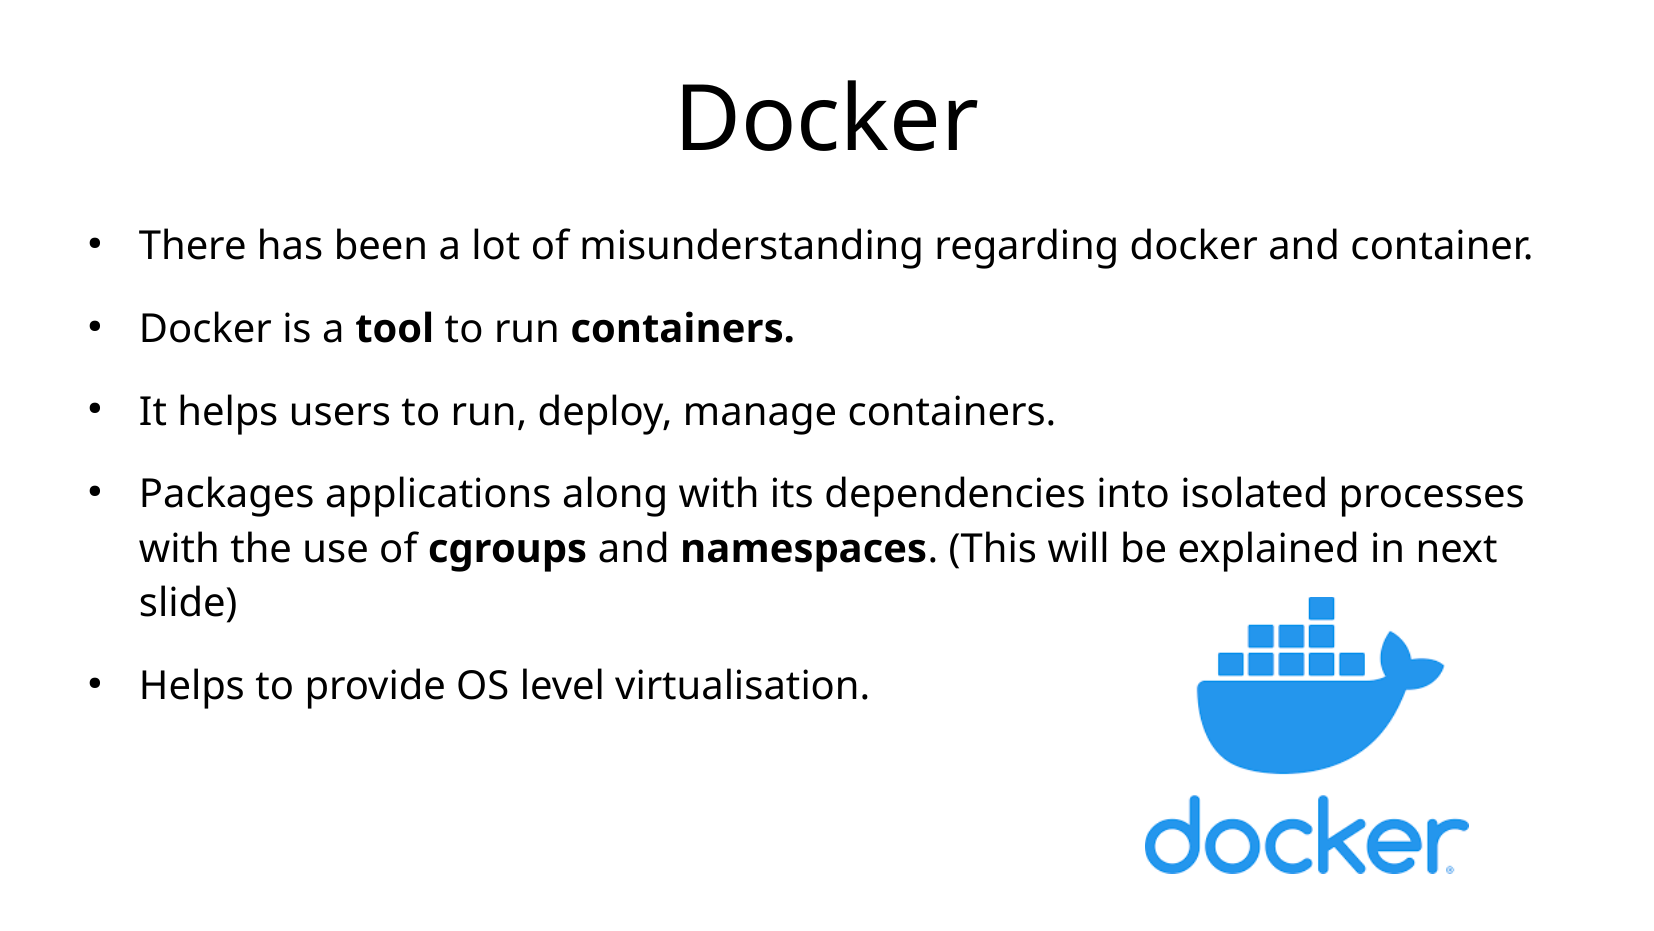

# Docker
There has been a lot of misunderstanding regarding docker and container.
Docker is a tool to run containers.
It helps users to run, deploy, manage containers.
Packages applications along with its dependencies into isolated processes with the use of cgroups and namespaces. (This will be explained in next slide)
Helps to provide OS level virtualisation.